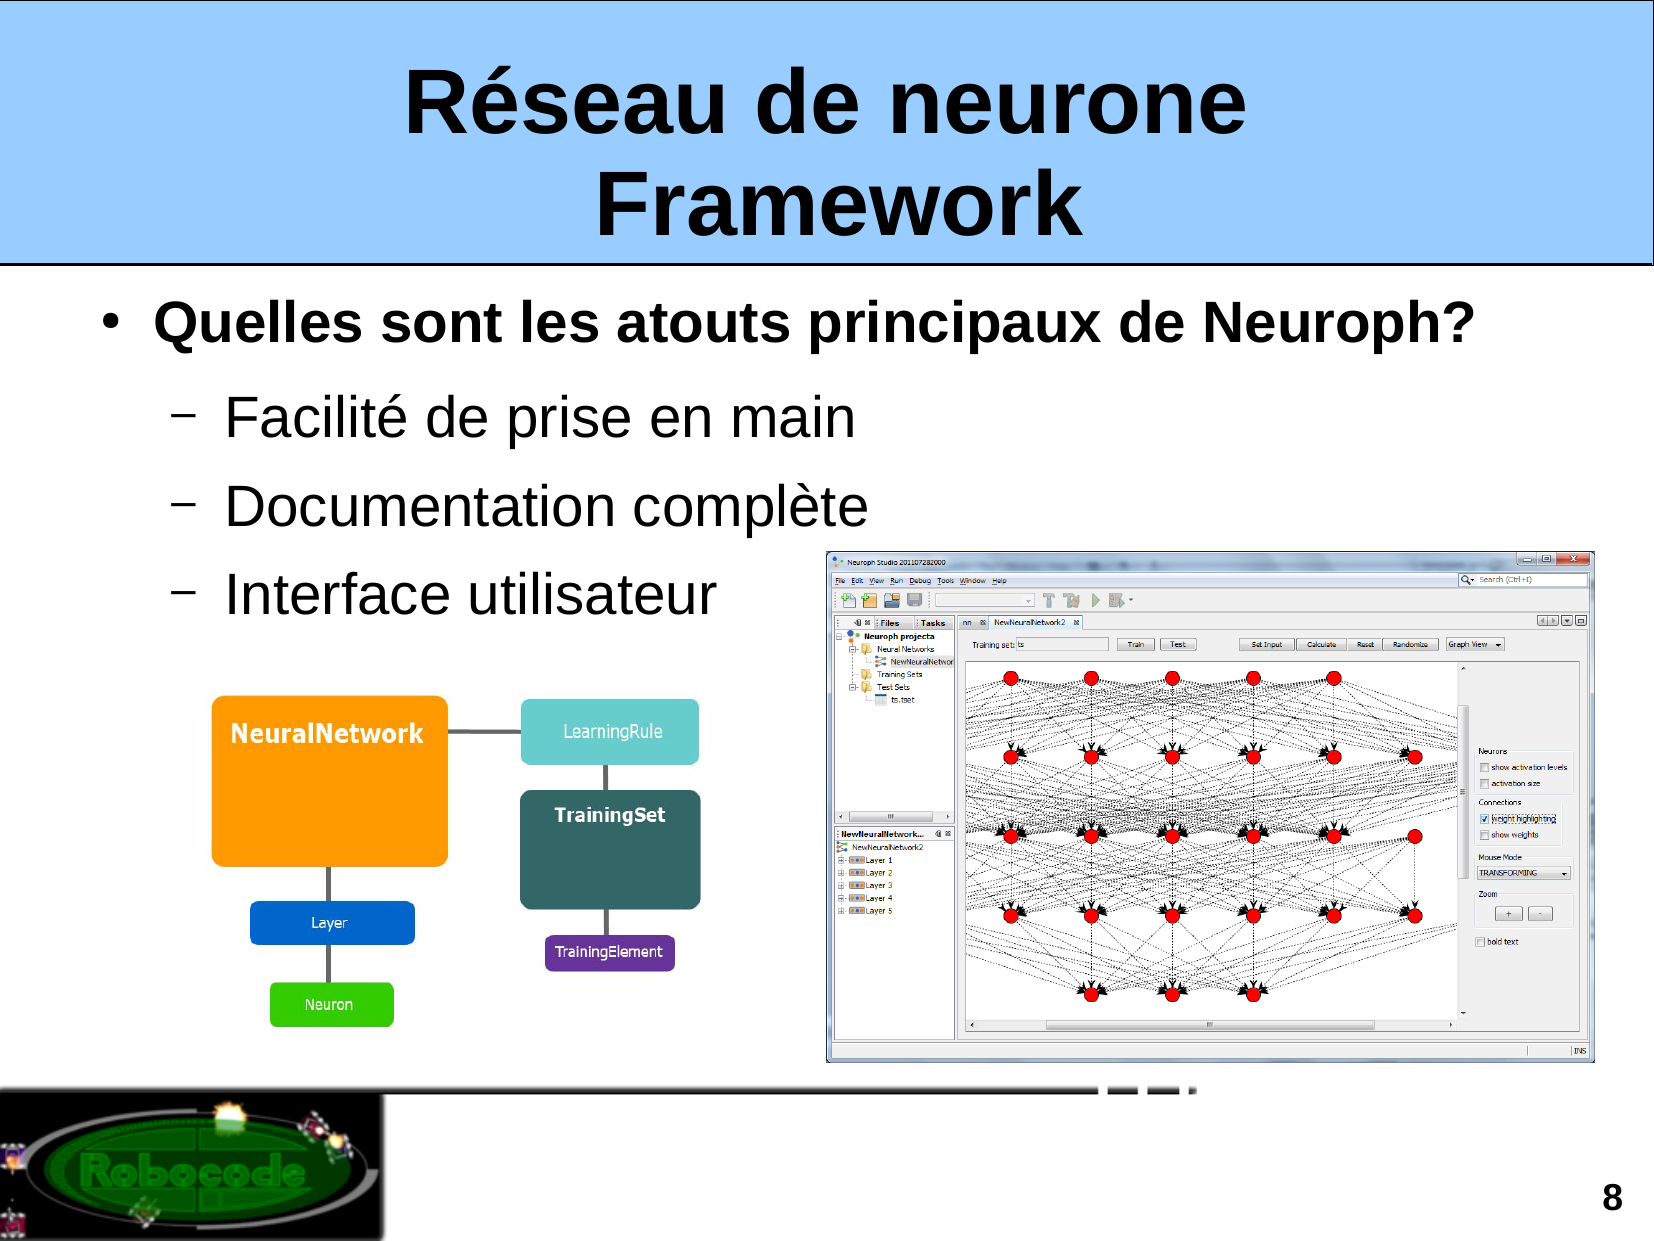

# Réseau de neurone Framework
Quelles sont les atouts principaux de Neuroph?
Facilité de prise en main
Documentation complète
Interface utilisateur